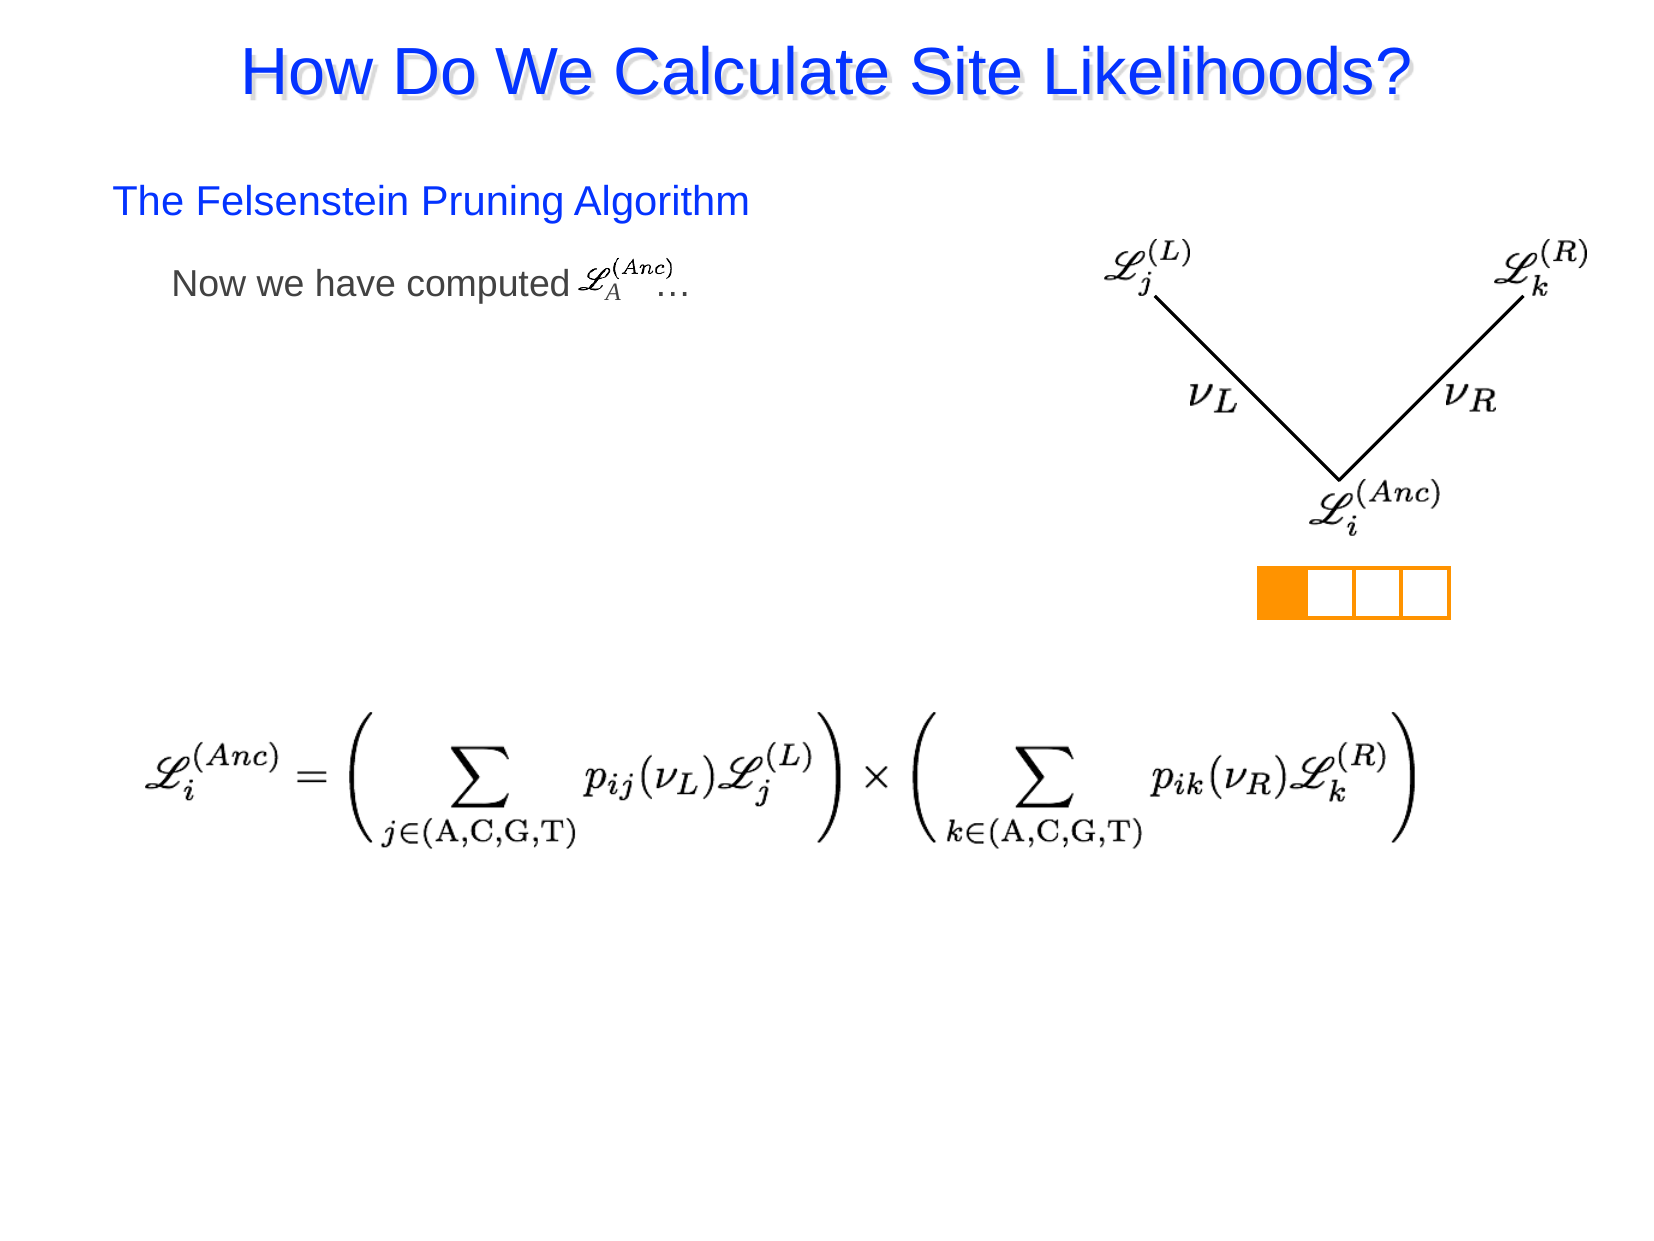

How Do We Calculate Site Likelihoods?
The Felsenstein Pruning Algorithm
Now we have computed …
A